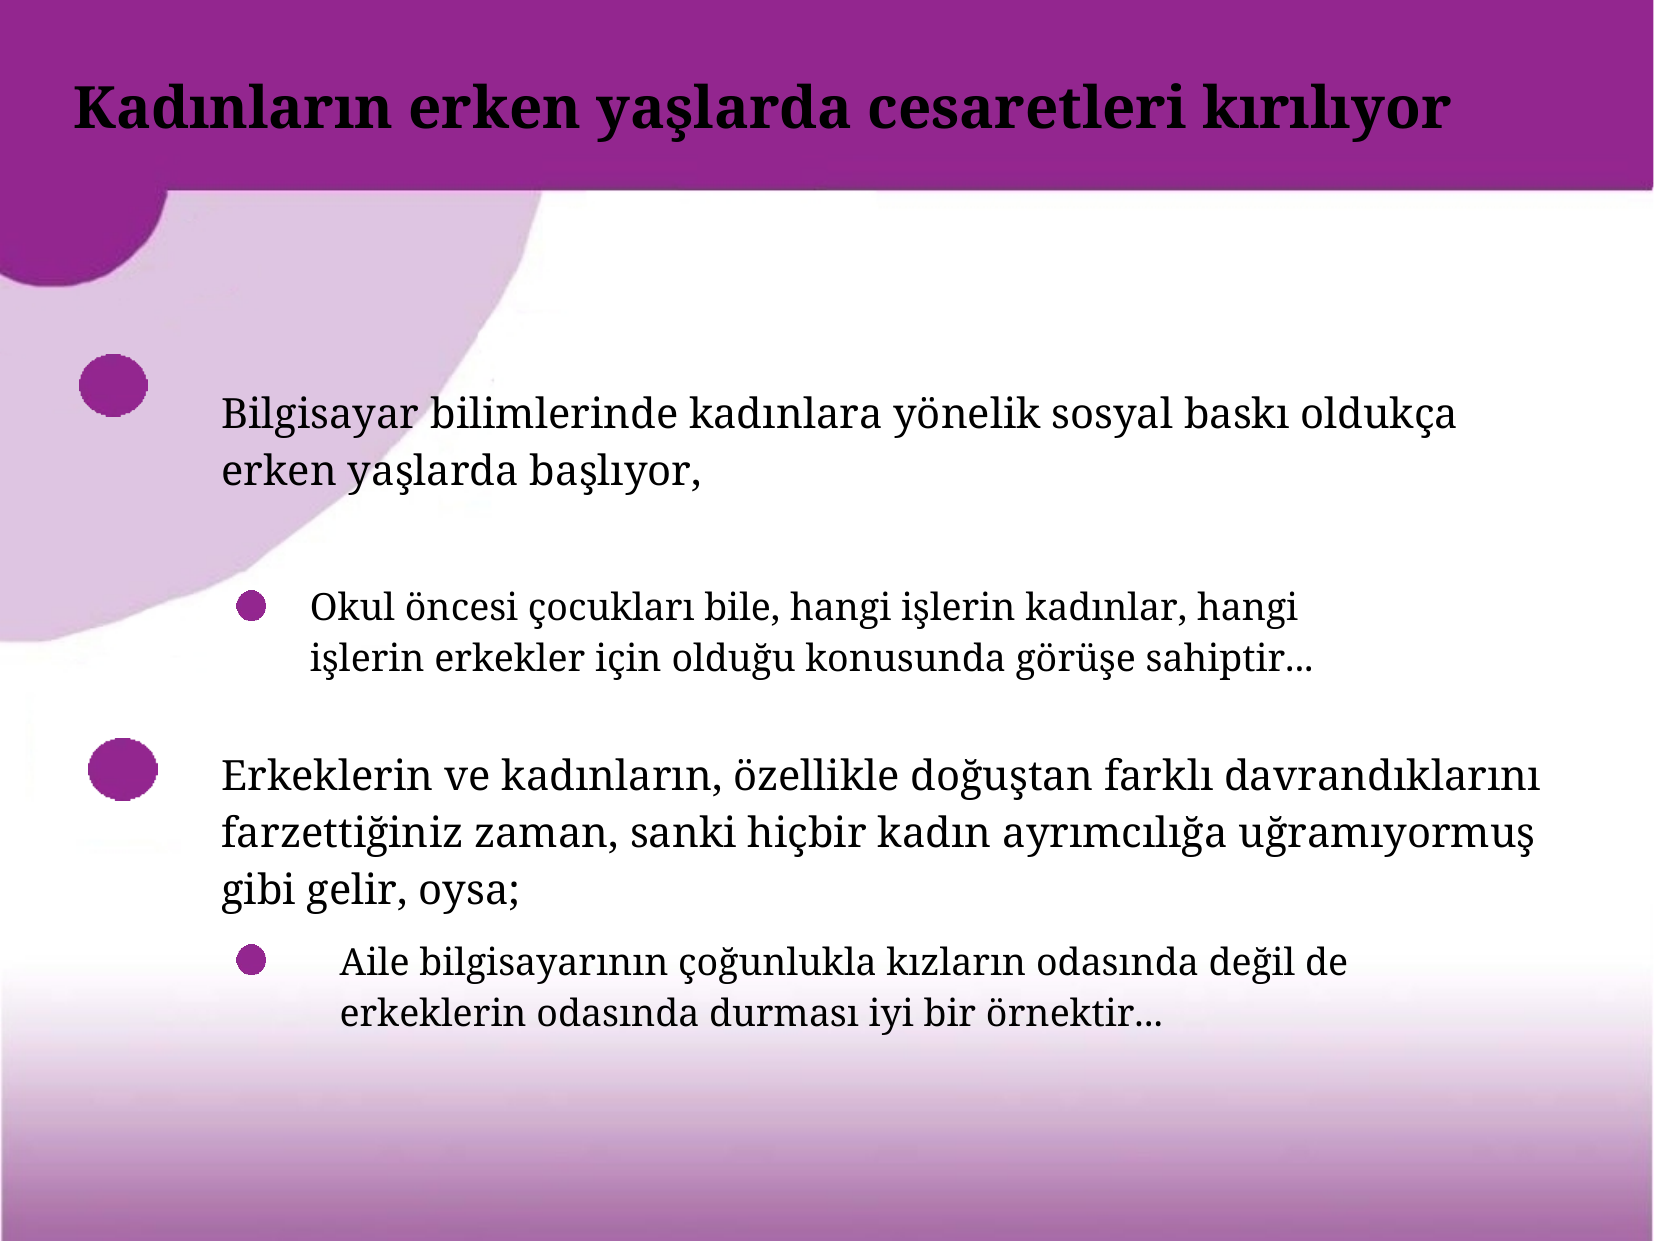

Kadınların erken yaşlarda cesaretleri kırılıyor
Bilgisayar bilimlerinde kadınlara yönelik sosyal baskı oldukça erken yaşlarda başlıyor,
Okul öncesi çocukları bile, hangi işlerin kadınlar, hangi işlerin erkekler için olduğu konusunda görüşe sahiptir...
Erkeklerin ve kadınların, özellikle doğuştan farklı davrandıklarını farzettiğiniz zaman, sanki hiçbir kadın ayrımcılığa uğramıyormuş gibi gelir, oysa;
Aile bilgisayarının çoğunlukla kızların odasında değil de erkeklerin odasında durması iyi bir örnektir...